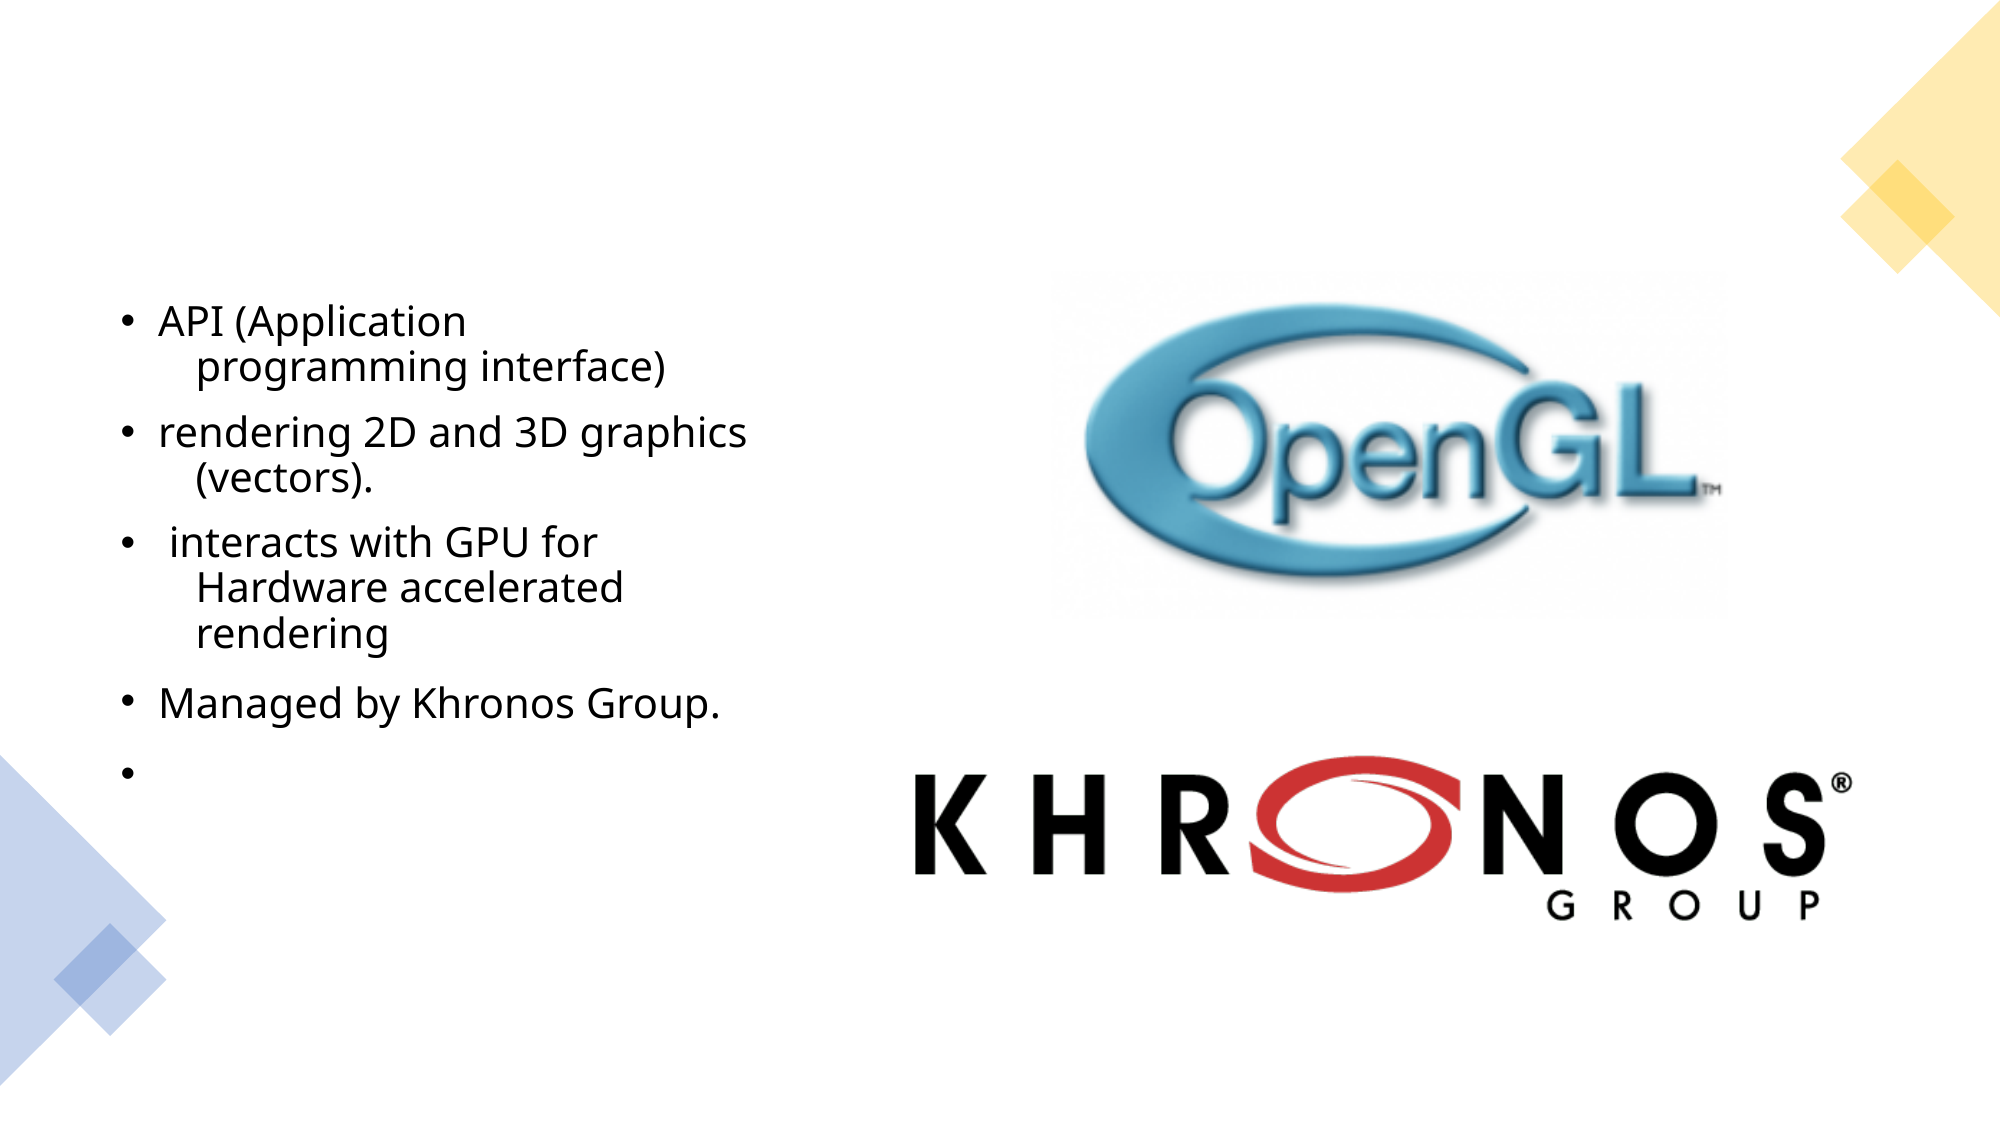

# API (Application programming interface)
rendering 2D and 3D graphics (vectors).
 interacts with GPU for Hardware accelerated rendering
Managed by Khronos Group.